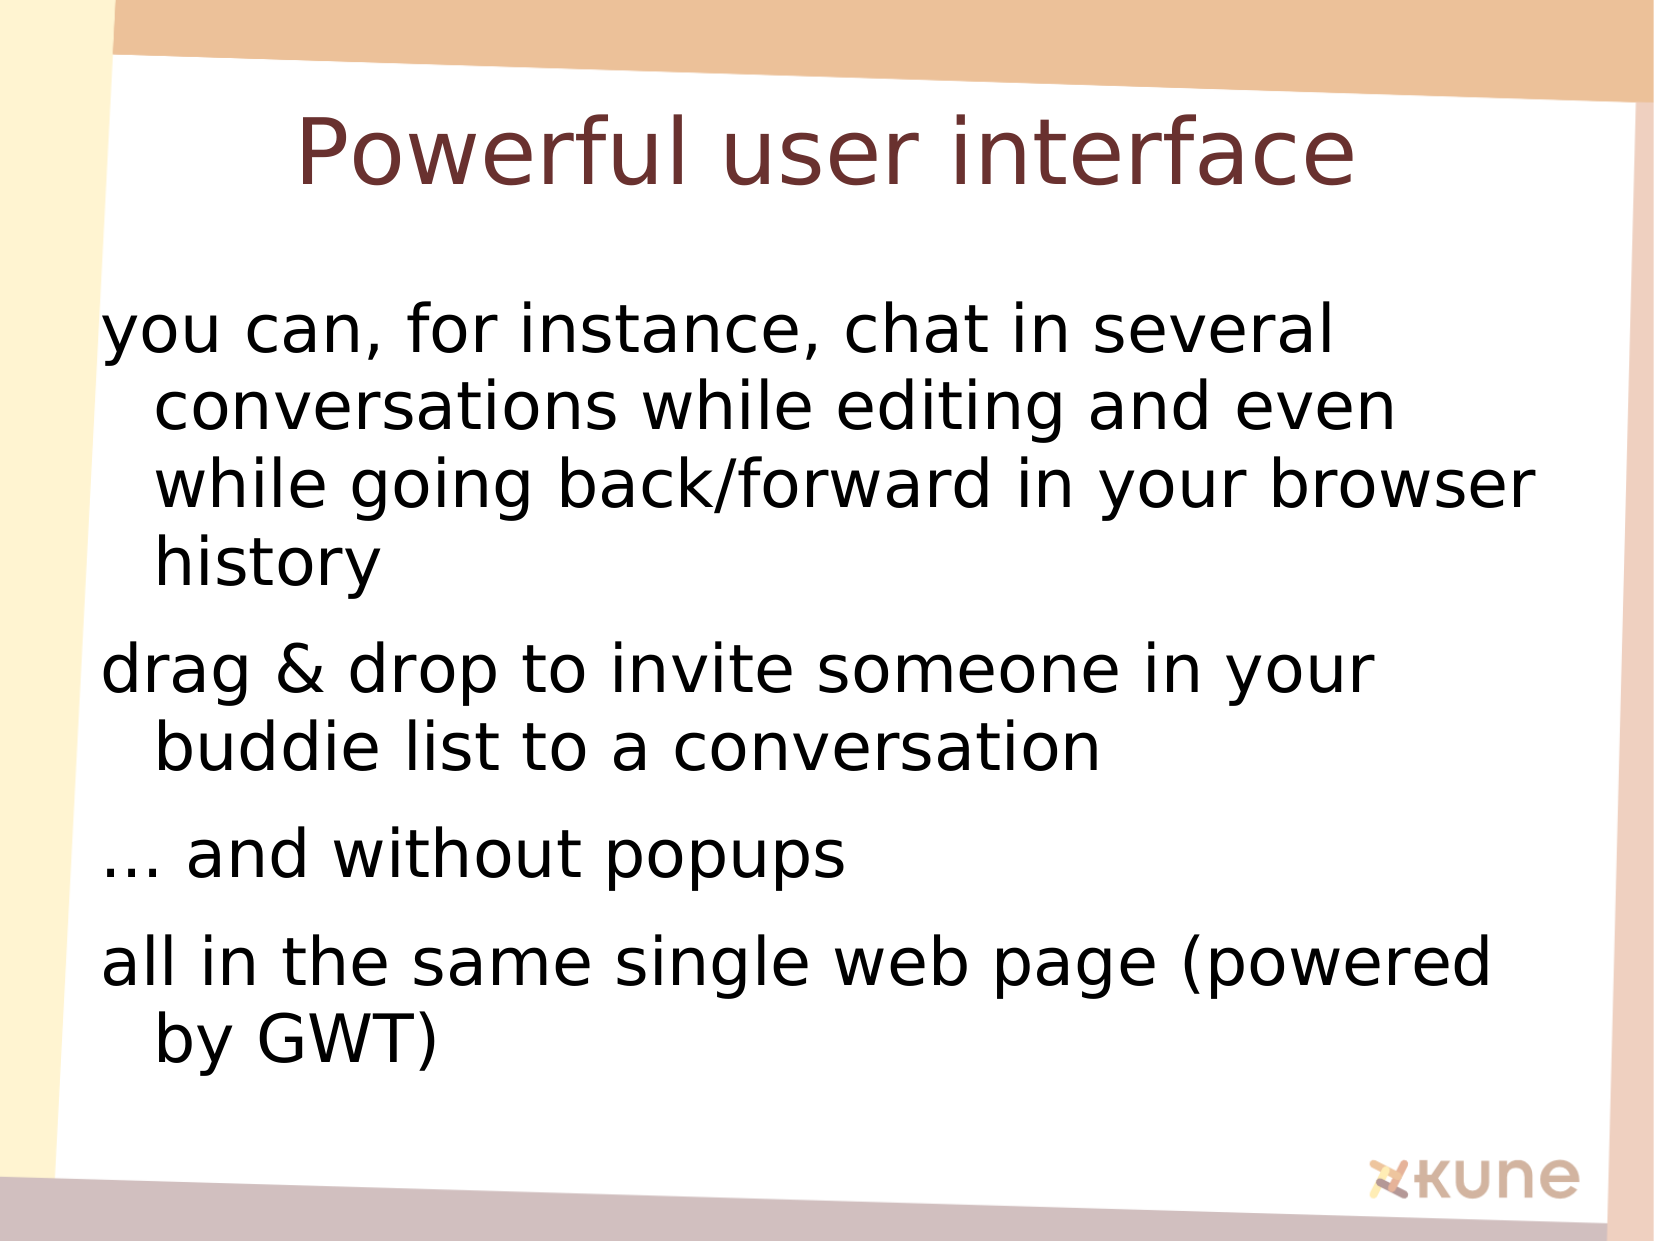

# Powerful user interface
you can, for instance, chat in several conversations while editing and even while going back/forward in your browser history
drag & drop to invite someone in your buddie list to a conversation
... and without popups
all in the same single web page (powered by GWT)